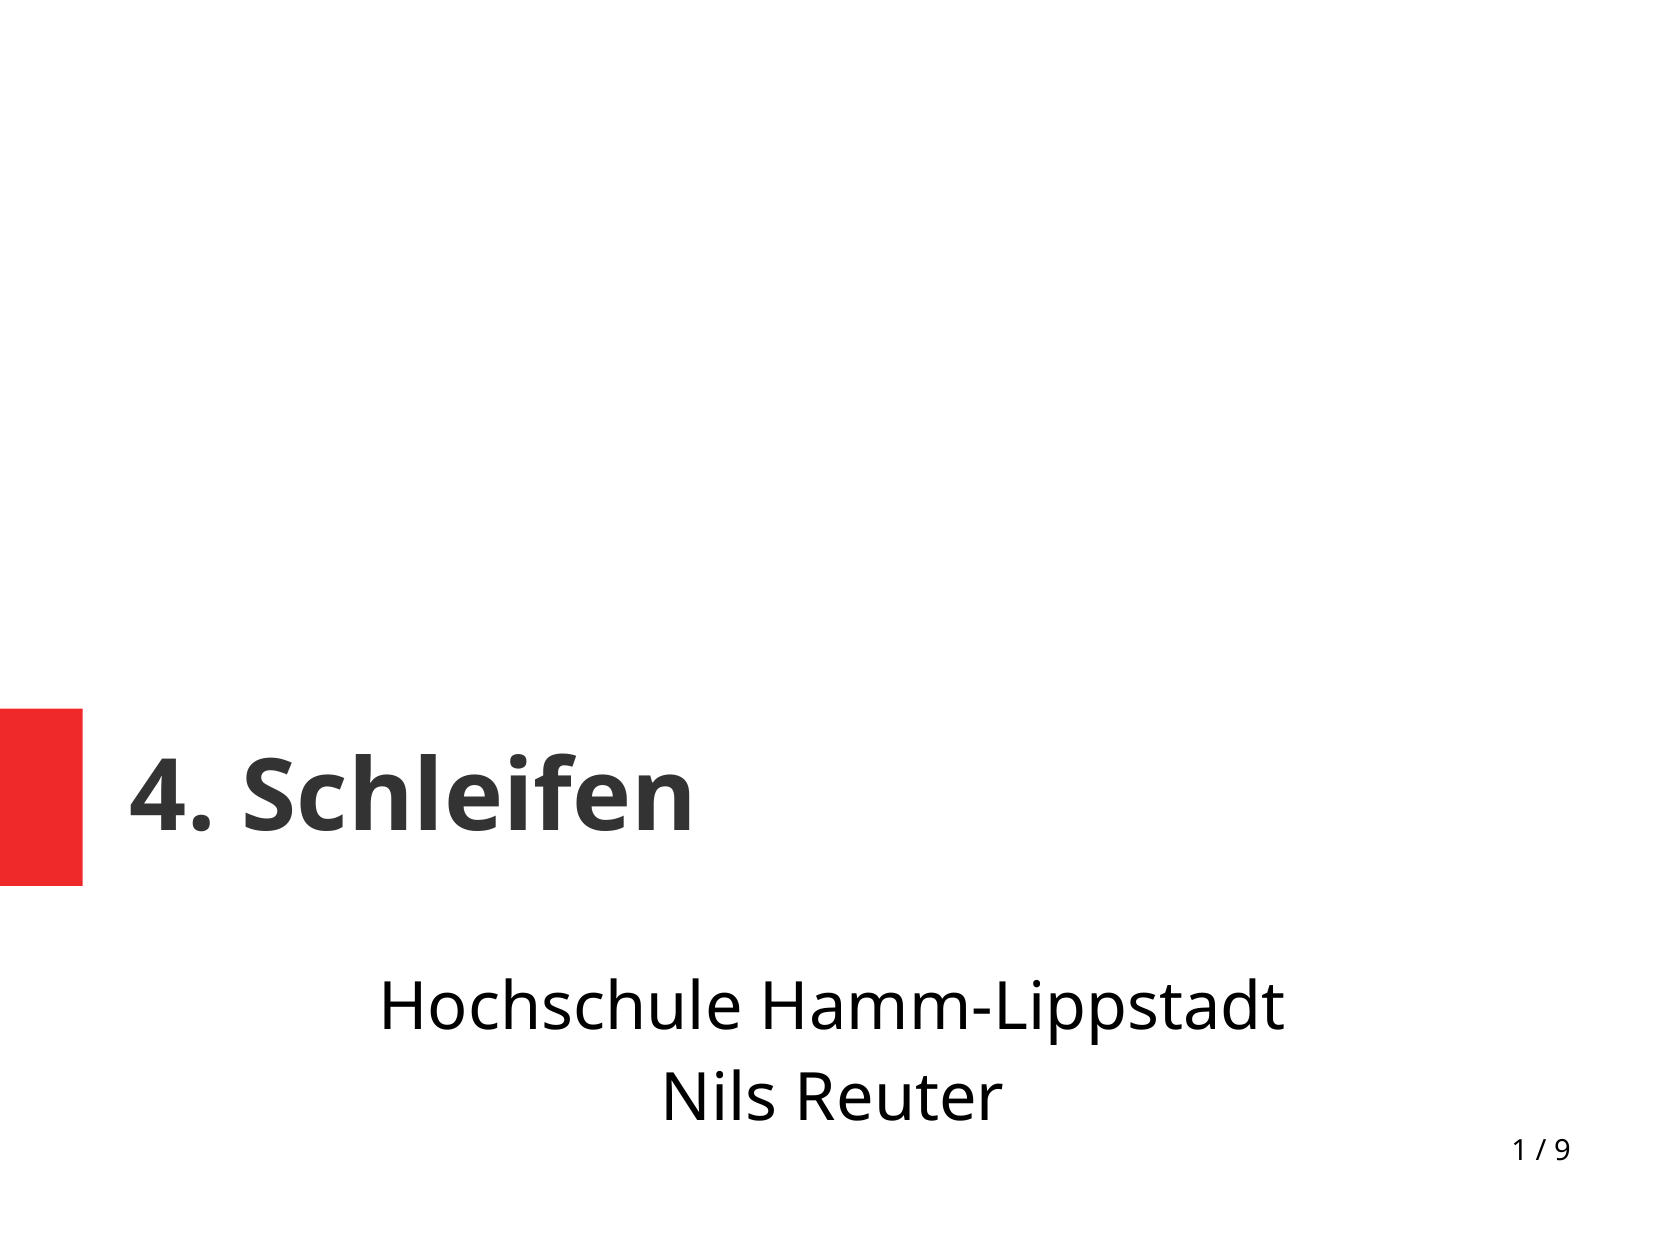

# 4. Schleifen
Hochschule Hamm-Lippstadt
Nils Reuter
1